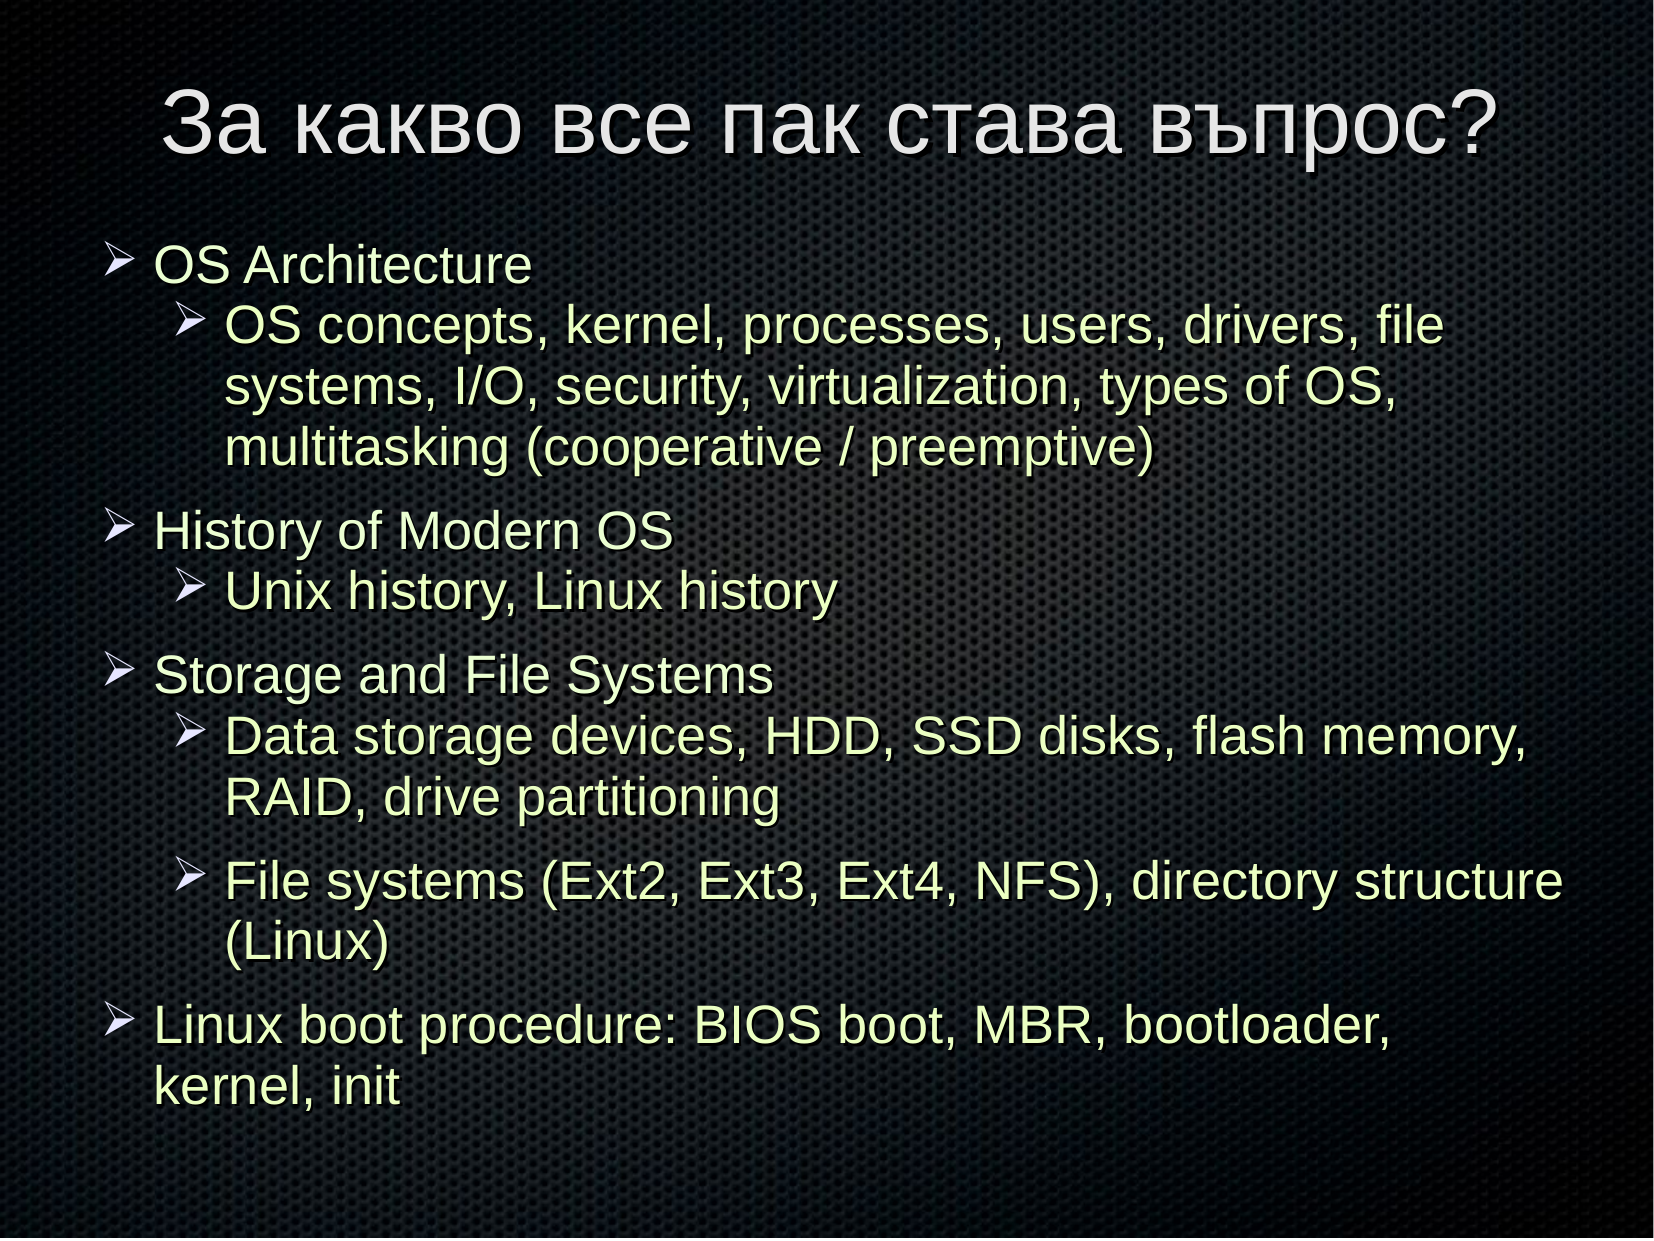

# За какво все пак става въпрос?
OS Architecture
OS concepts, kernel, processes, users, drivers, file systems, I/O, security, virtualization, types of OS, multitasking (cooperative / preemptive)
History of Modern OS
Unix history, Linux history
Storage and File Systems
Data storage devices, HDD, SSD disks, flash memory, RAID, drive partitioning
File systems (Ext2, Ext3, Ext4, NFS), directory structure (Linux)
Linux boot procedure: BIOS boot, MBR, bootloader, kernel, init